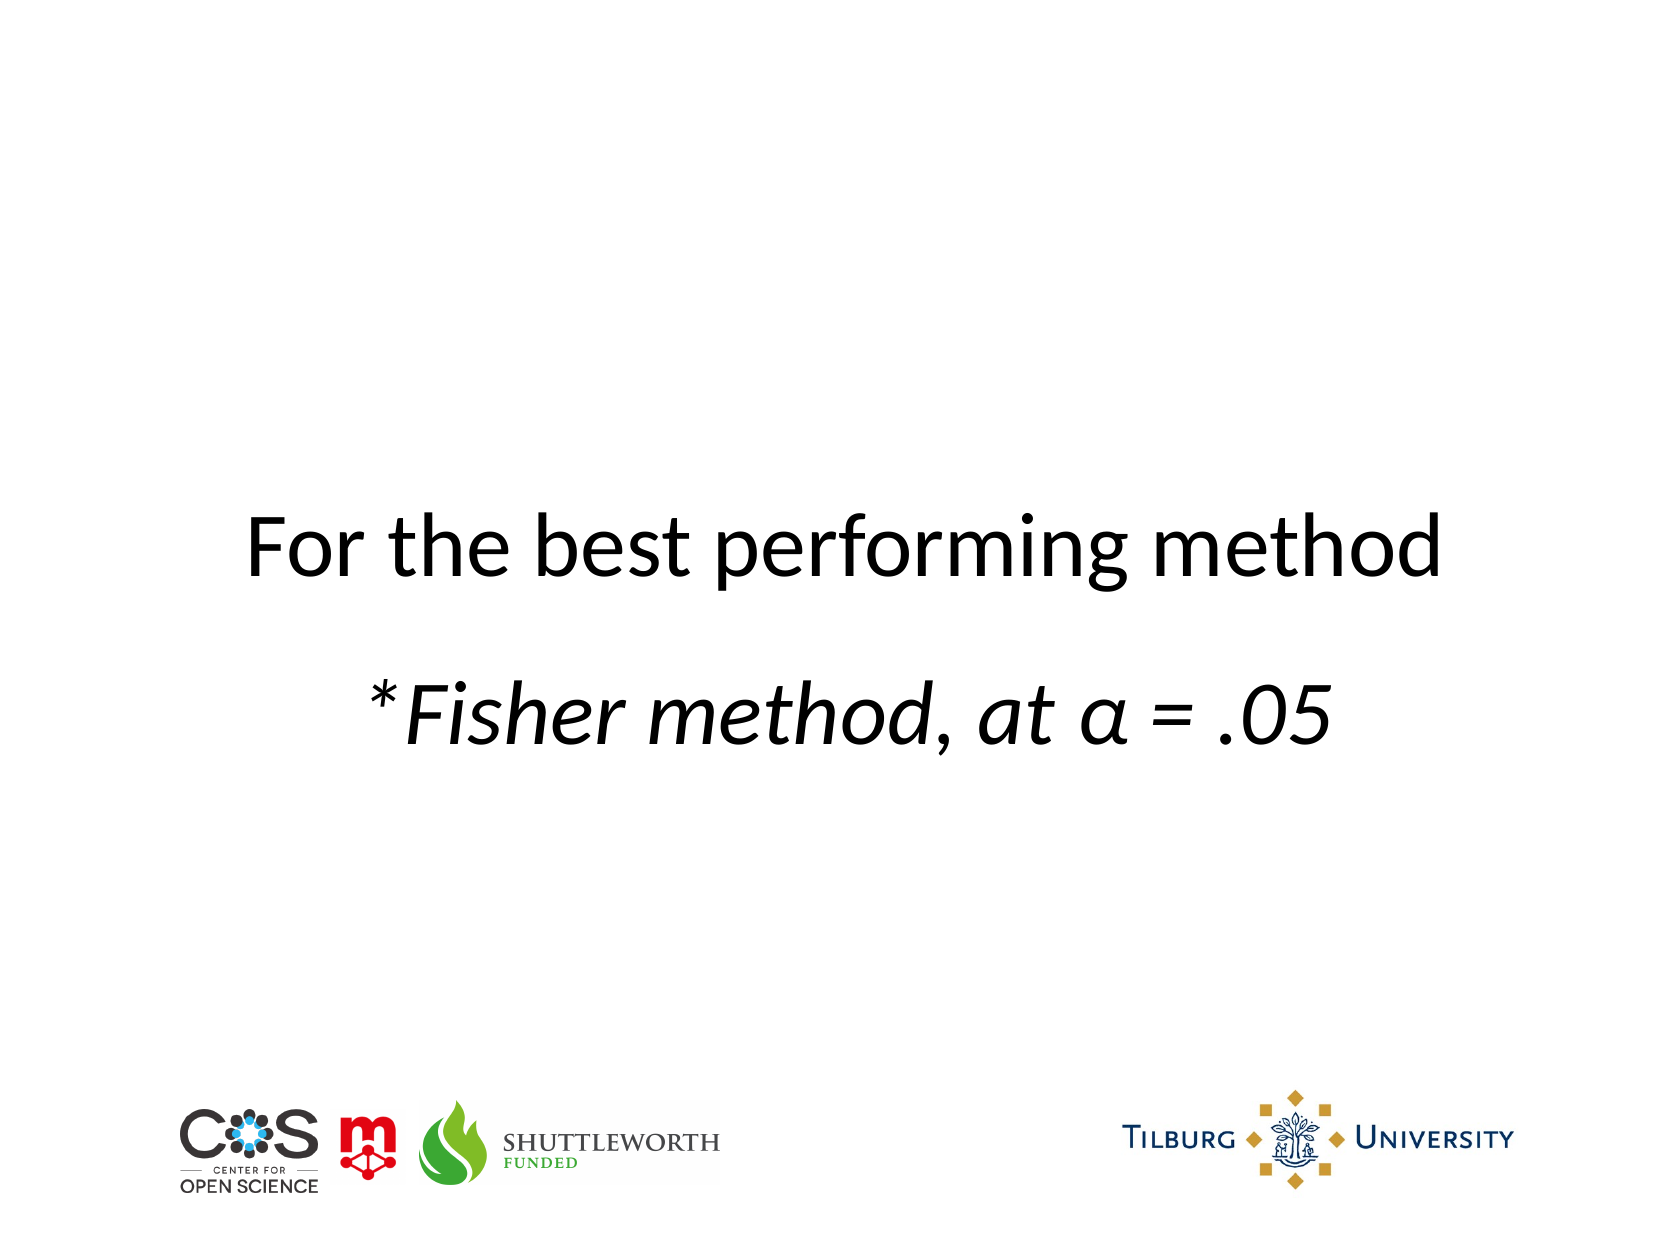

# For the best performing method
*Fisher method, at α = .05